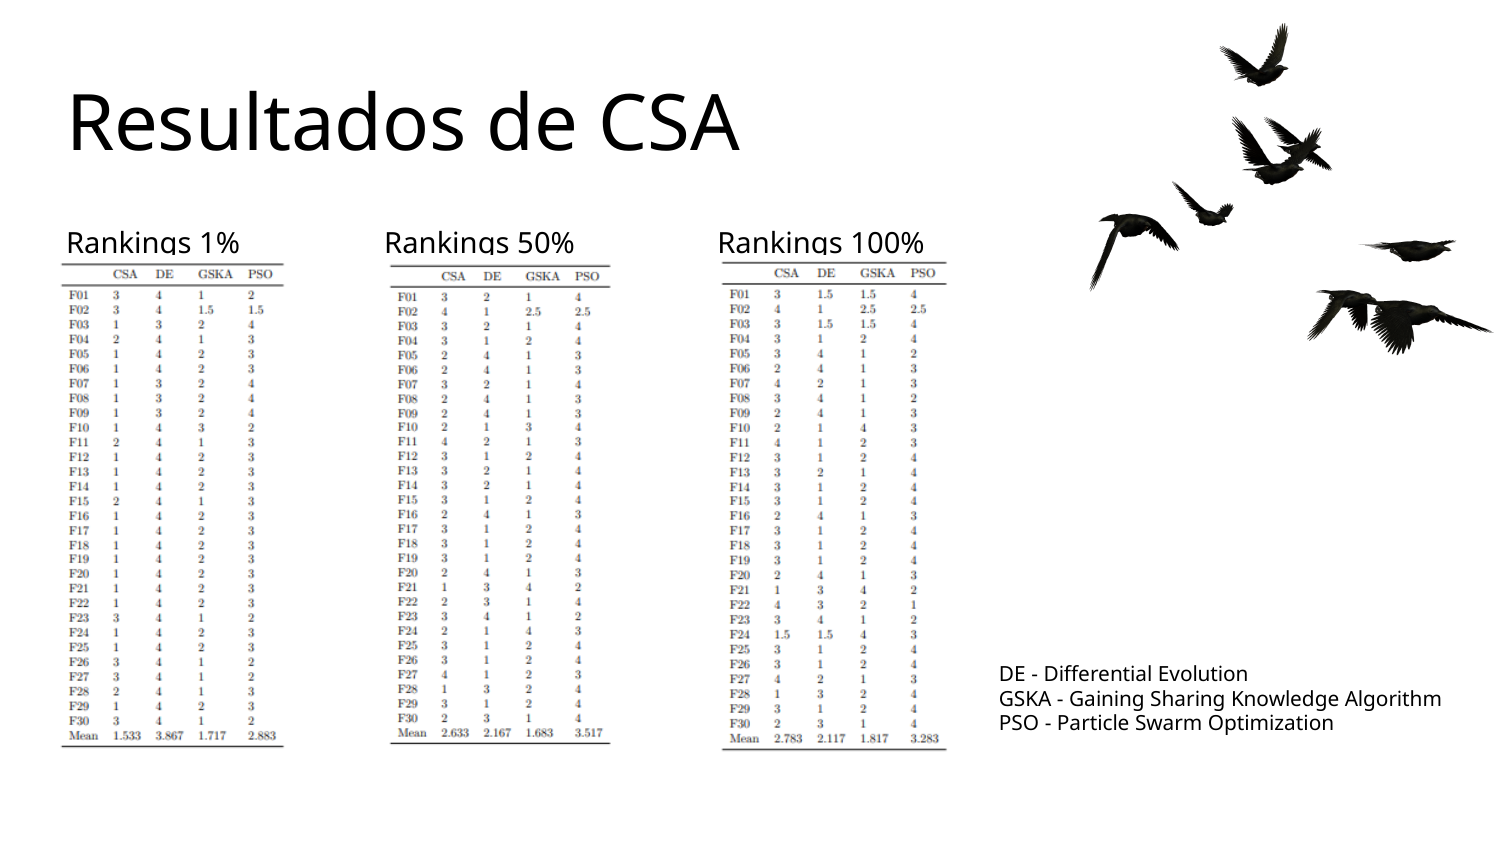

# Resultados de CSA
Rankings 1%
Rankings 50%
Rankings 100%
DE - Differential Evolution
GSKA - Gaining Sharing Knowledge Algorithm
PSO - Particle Swarm Optimization